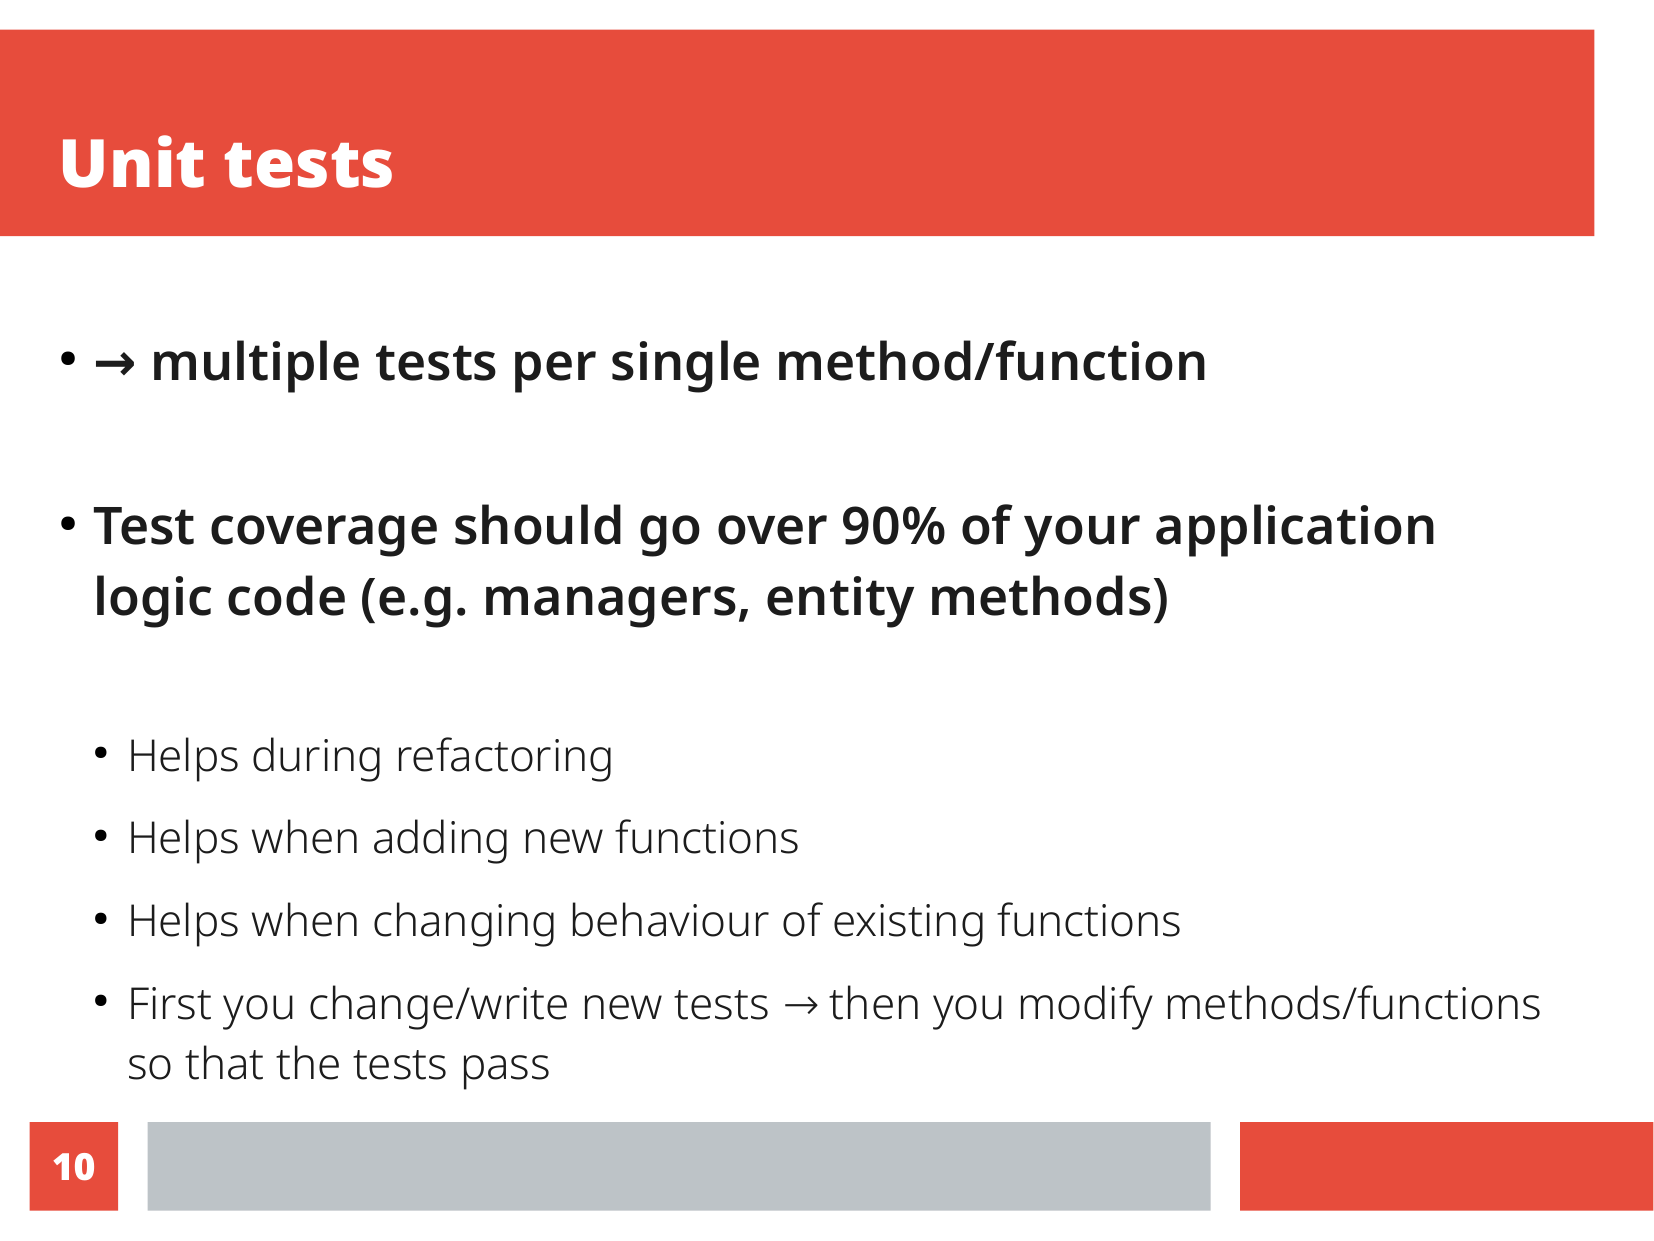

# Unit tests
→ multiple tests per single method/function
Test coverage should go over 90% of your application logic code (e.g. managers, entity methods)
Helps during refactoring
Helps when adding new functions
Helps when changing behaviour of existing functions
First you change/write new tests → then you modify methods/functions so that the tests pass
10